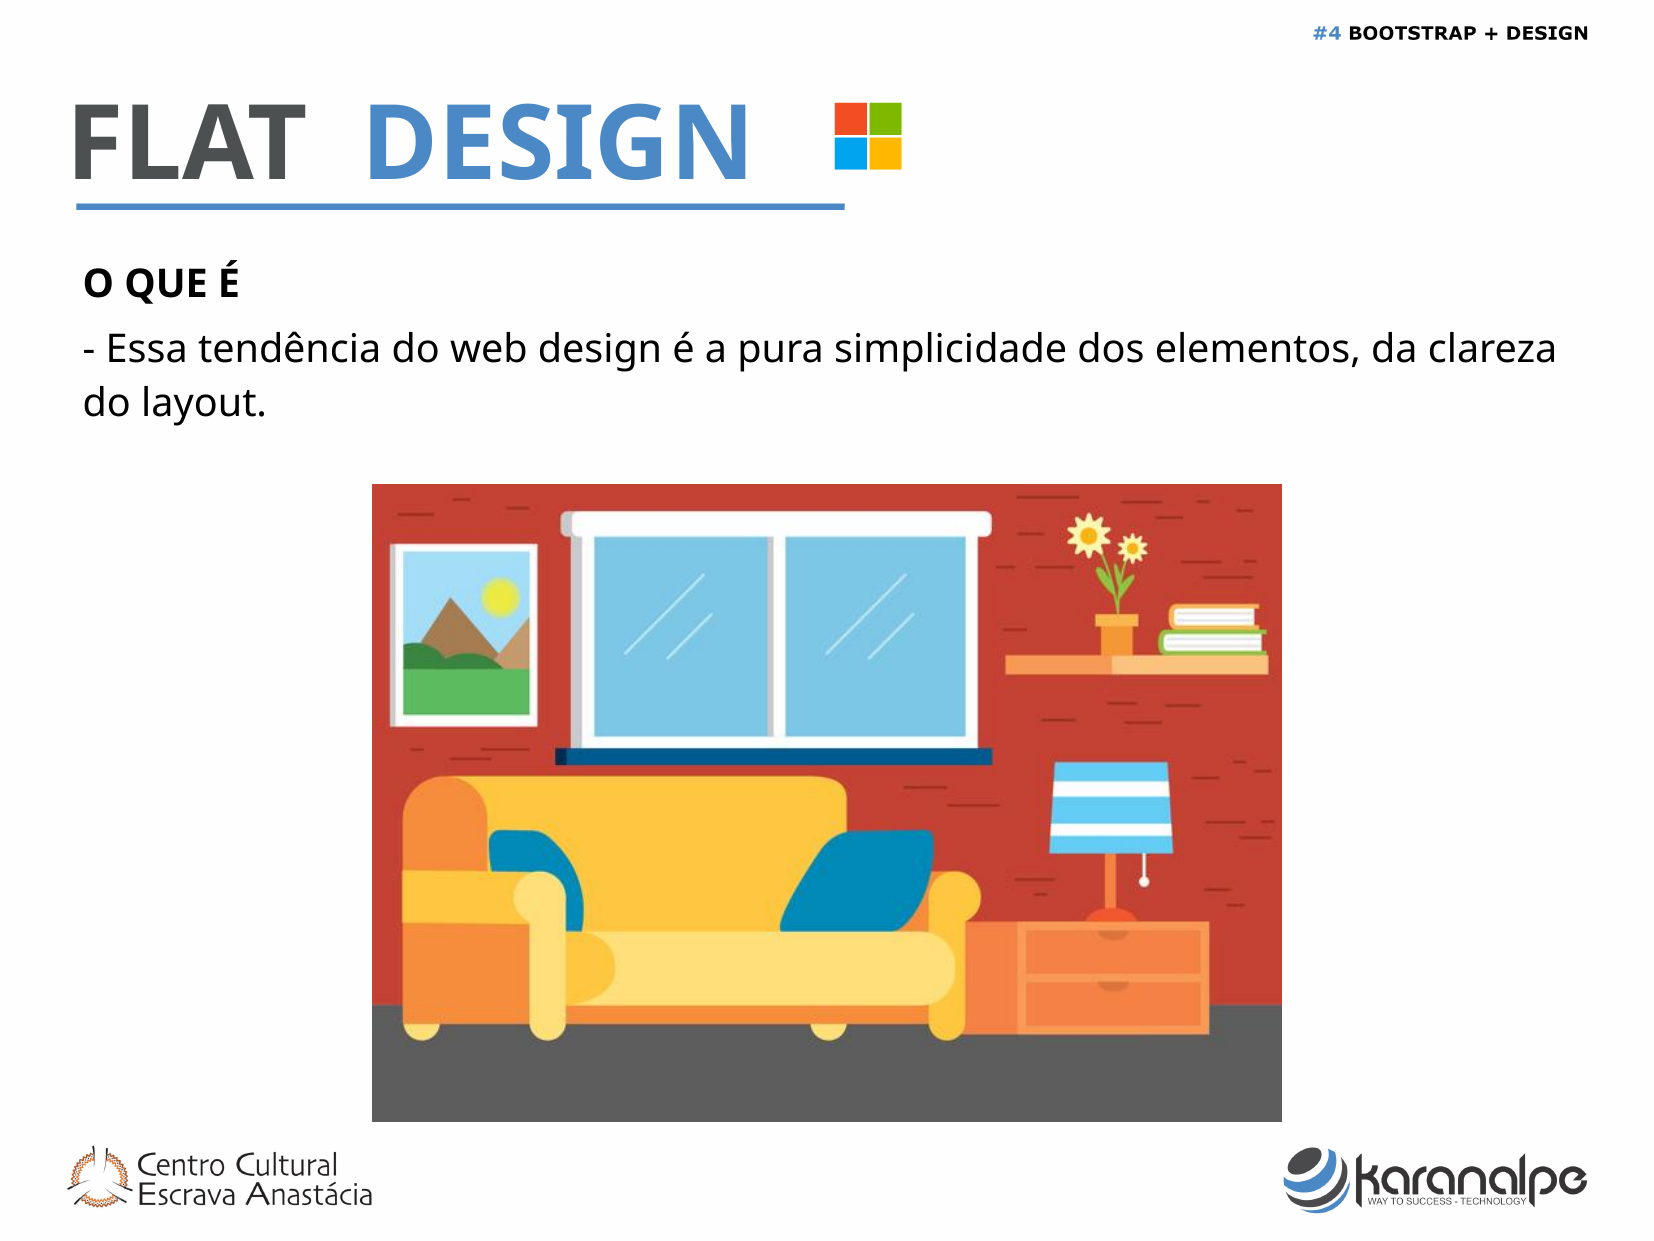

FLAT	DESIGN
# O QUE É
- Essa tendência do web design é a pura simplicidade dos elementos, da clareza do layout.